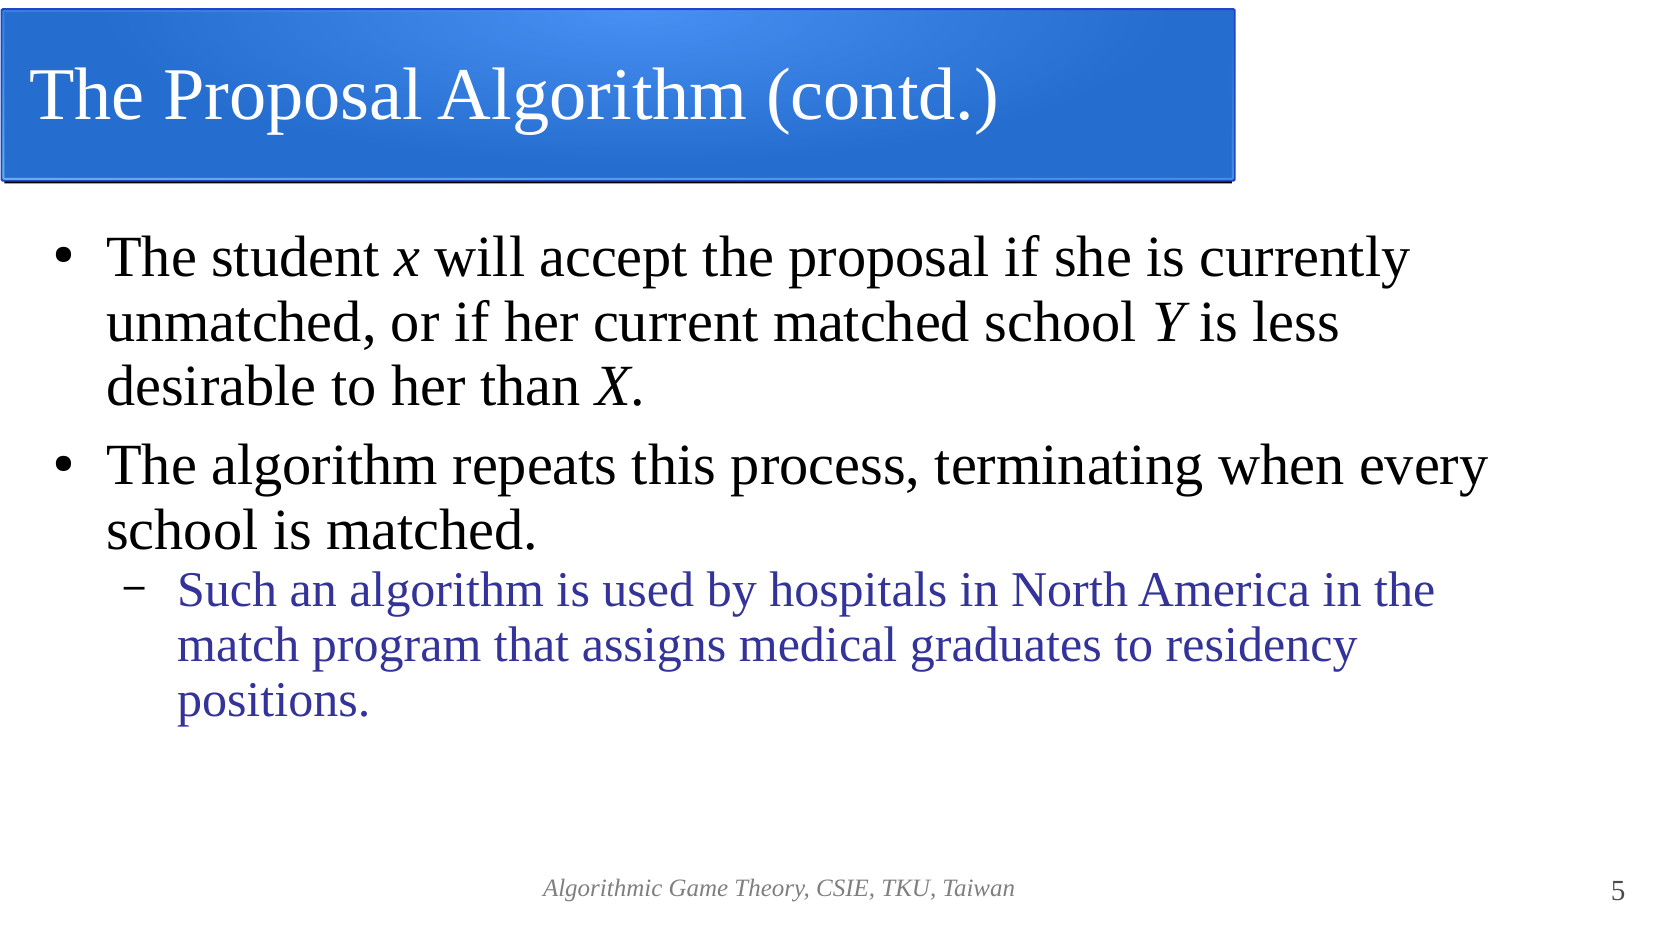

# The Proposal Algorithm (contd.)
The student x will accept the proposal if she is currently unmatched, or if her current matched school Y is less desirable to her than X.
The algorithm repeats this process, terminating when every school is matched.
Such an algorithm is used by hospitals in North America in the match program that assigns medical graduates to residency positions.
Algorithmic Game Theory, CSIE, TKU, Taiwan
5